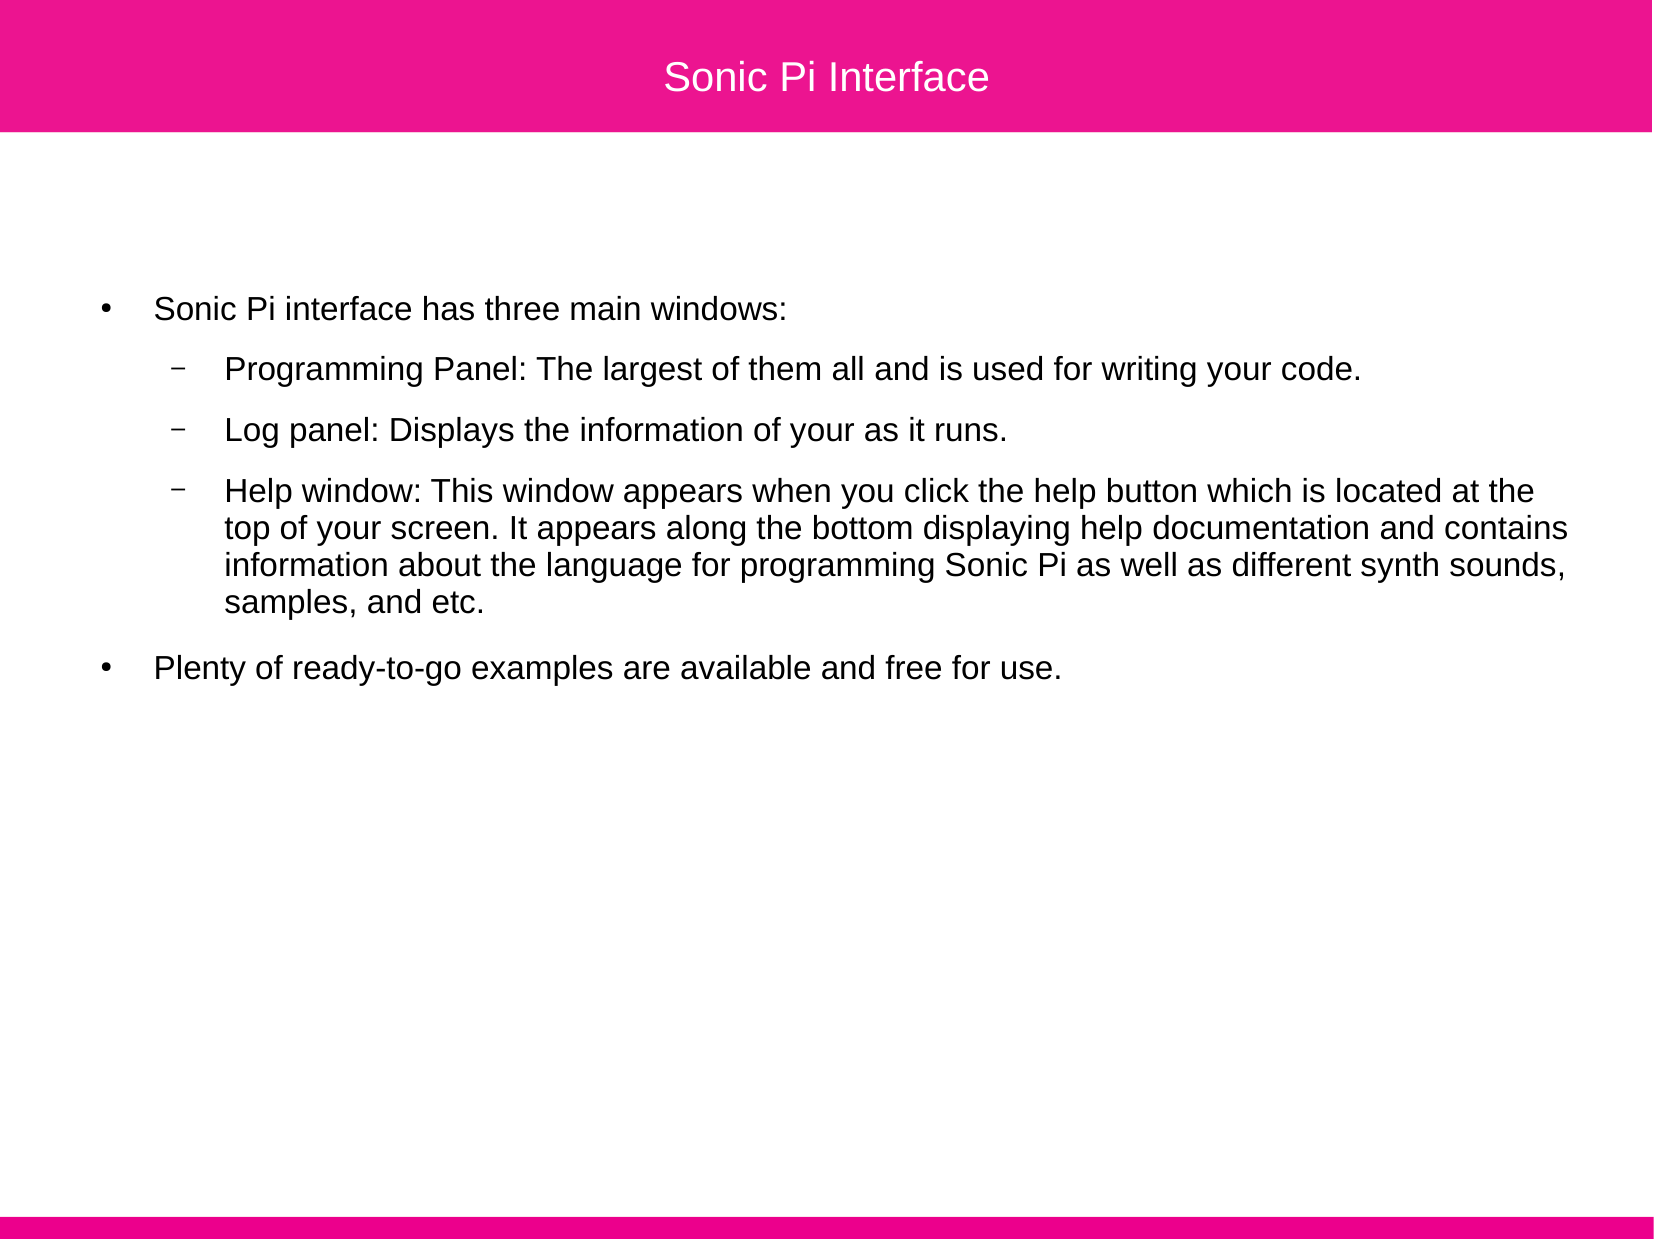

# Sonic Pi Interface
Sonic Pi interface has three main windows:
Programming Panel: The largest of them all and is used for writing your code.
Log panel: Displays the information of your as it runs.
Help window: This window appears when you click the help button which is located at the top of your screen. It appears along the bottom displaying help documentation and contains information about the language for programming Sonic Pi as well as different synth sounds, samples, and etc.
Plenty of ready-to-go examples are available and free for use.